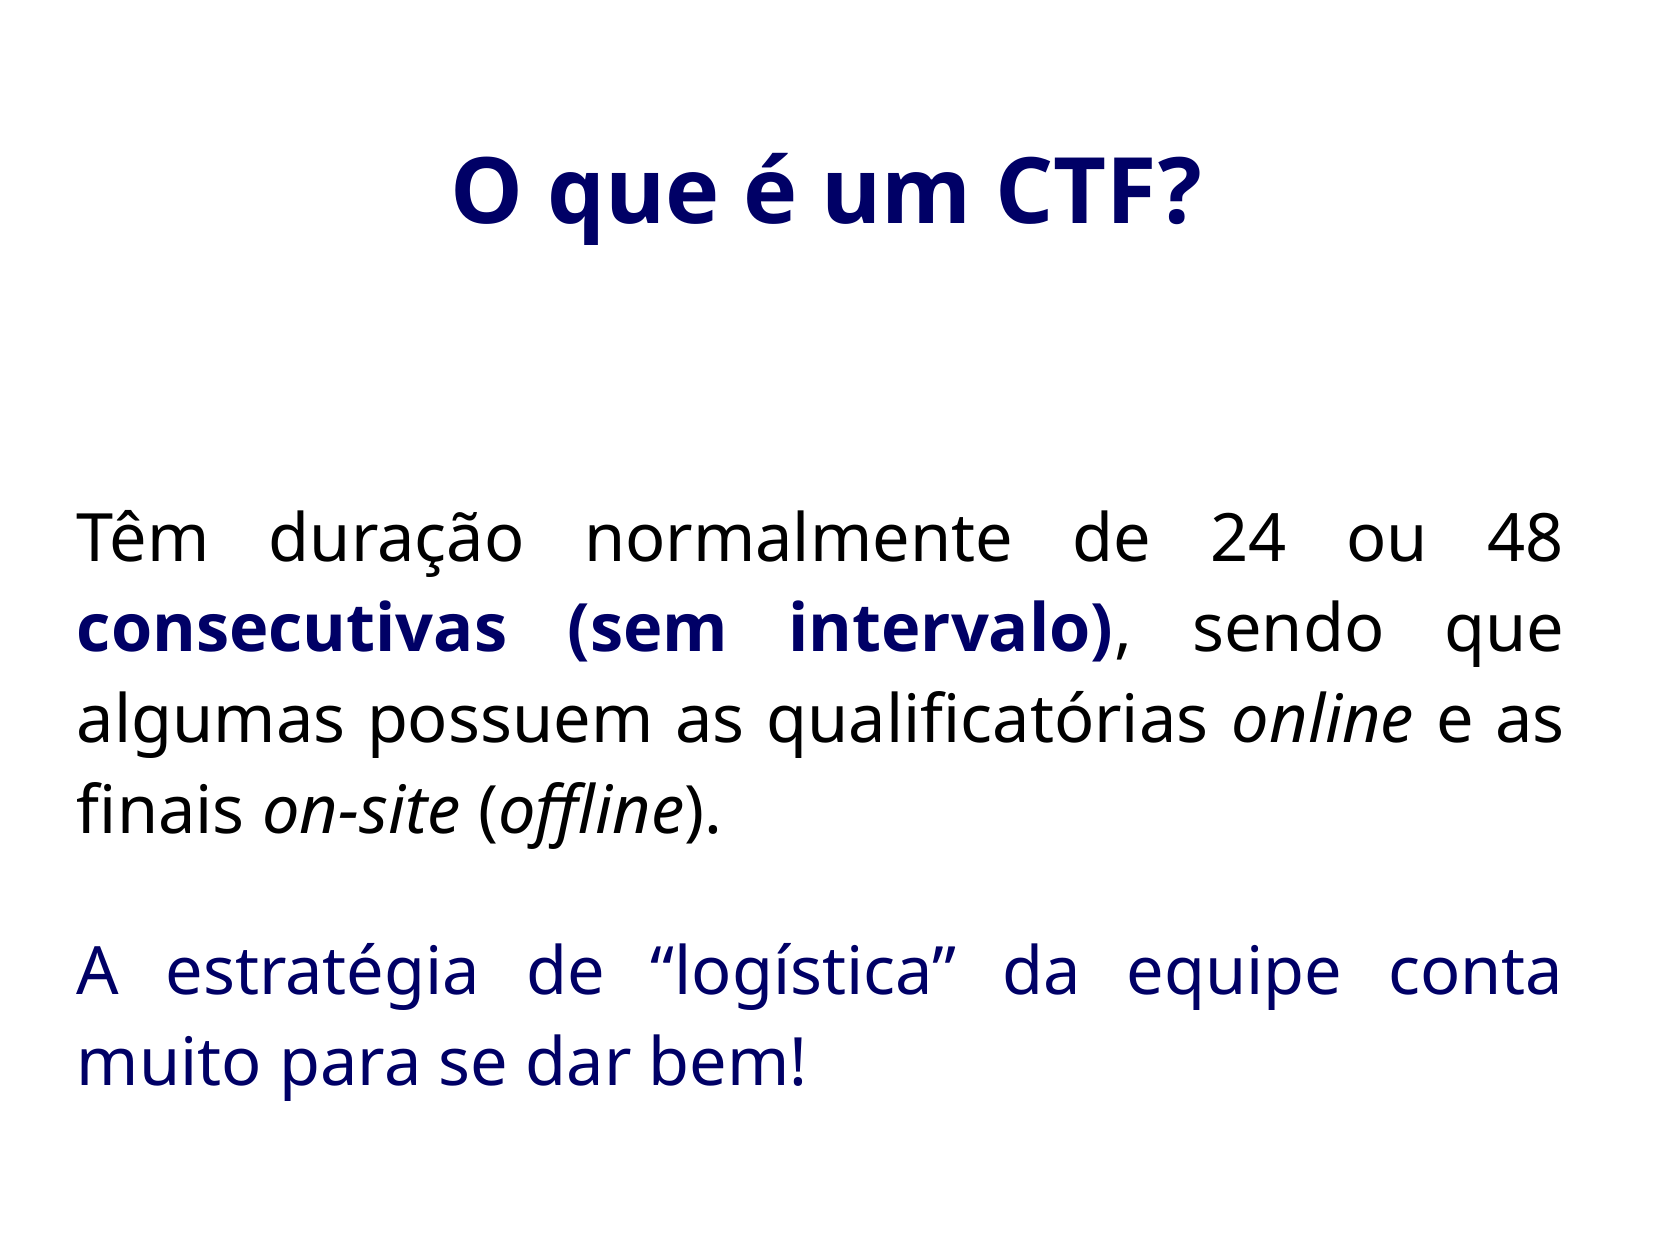

# O que é um CTF?
Têm duração normalmente de 24 ou 48 consecutivas (sem intervalo), sendo que algumas possuem as qualificatórias online e as finais on-site (offline).
A estratégia de “logística” da equipe conta muito para se dar bem!